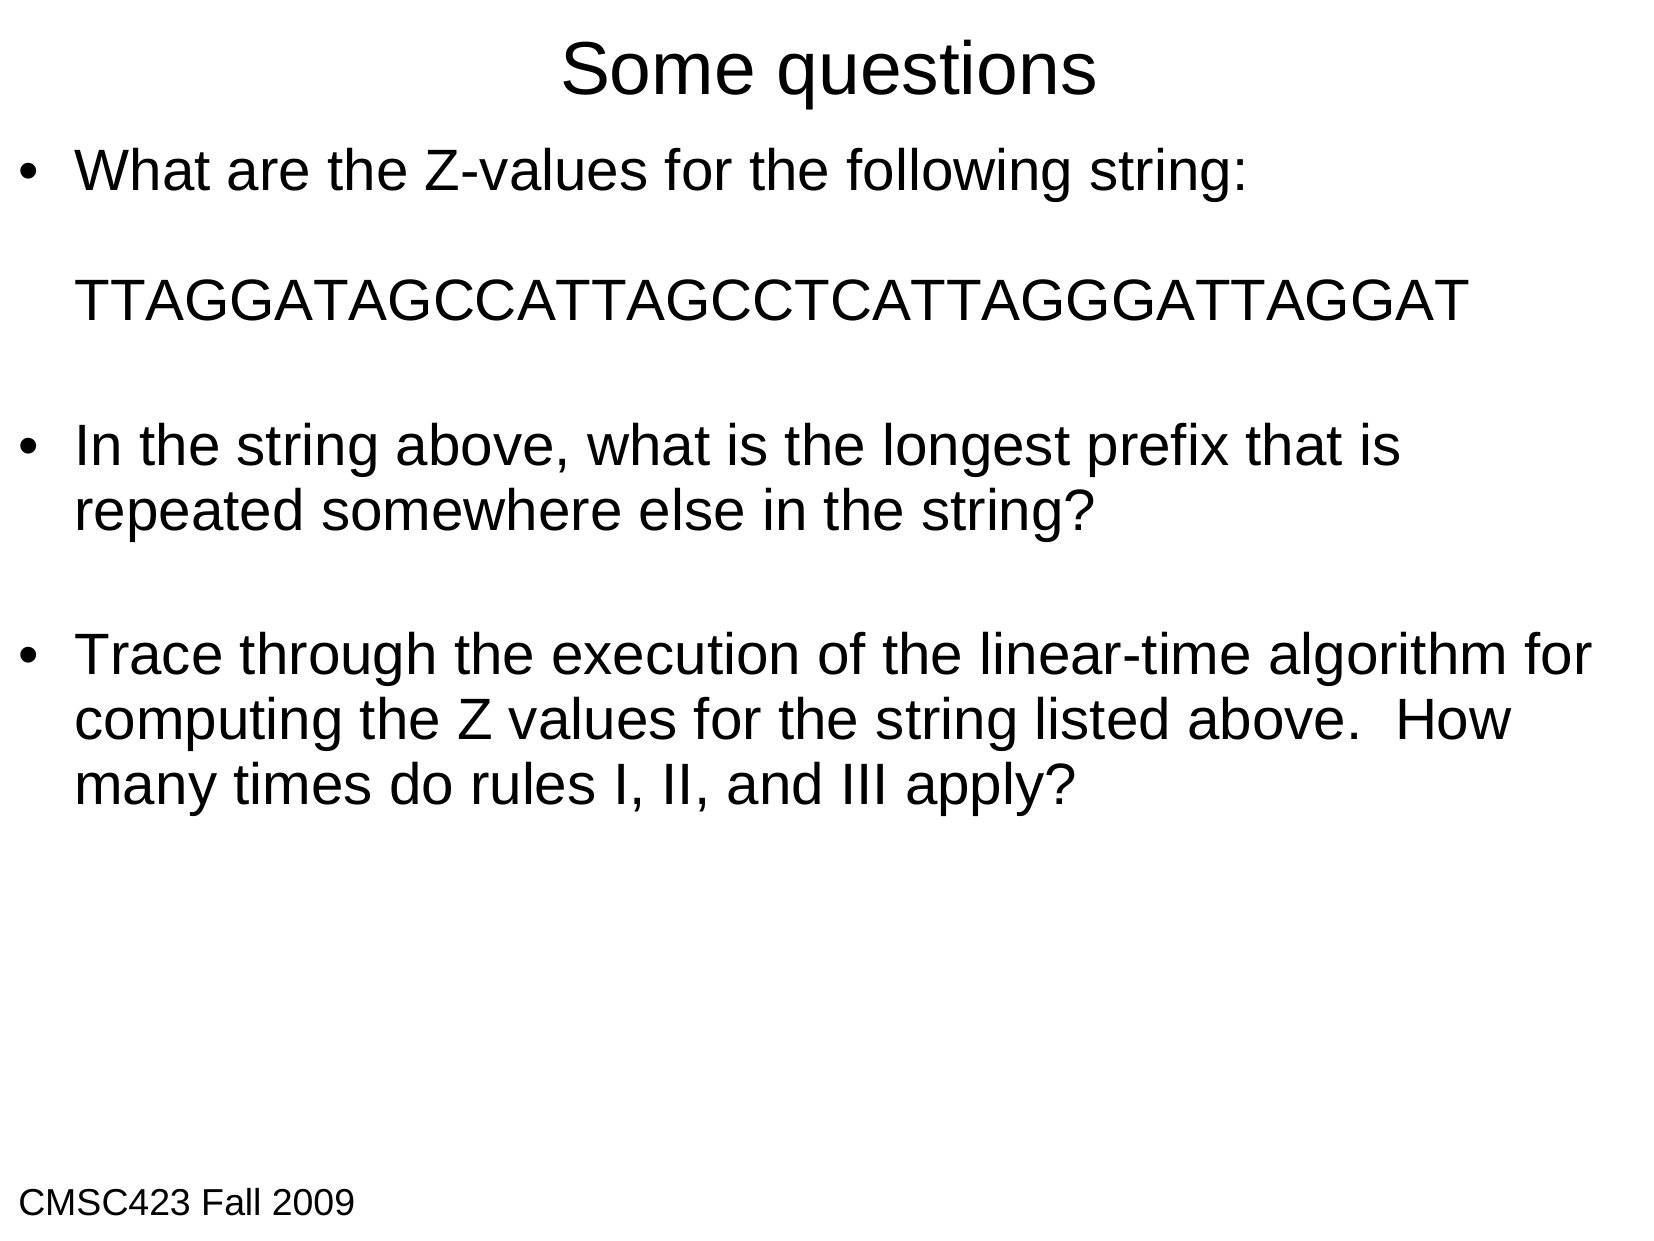

# Some questions
What are the Z-values for the following string:
TTAGGATAGCCATTAGCCTCATTAGGGATTAGGAT
In the string above, what is the longest prefix that is repeated somewhere else in the string?
Trace through the execution of the linear-time algorithm for computing the Z values for the string listed above. How many times do rules I, II, and III apply?
CMSC423 Fall 2009